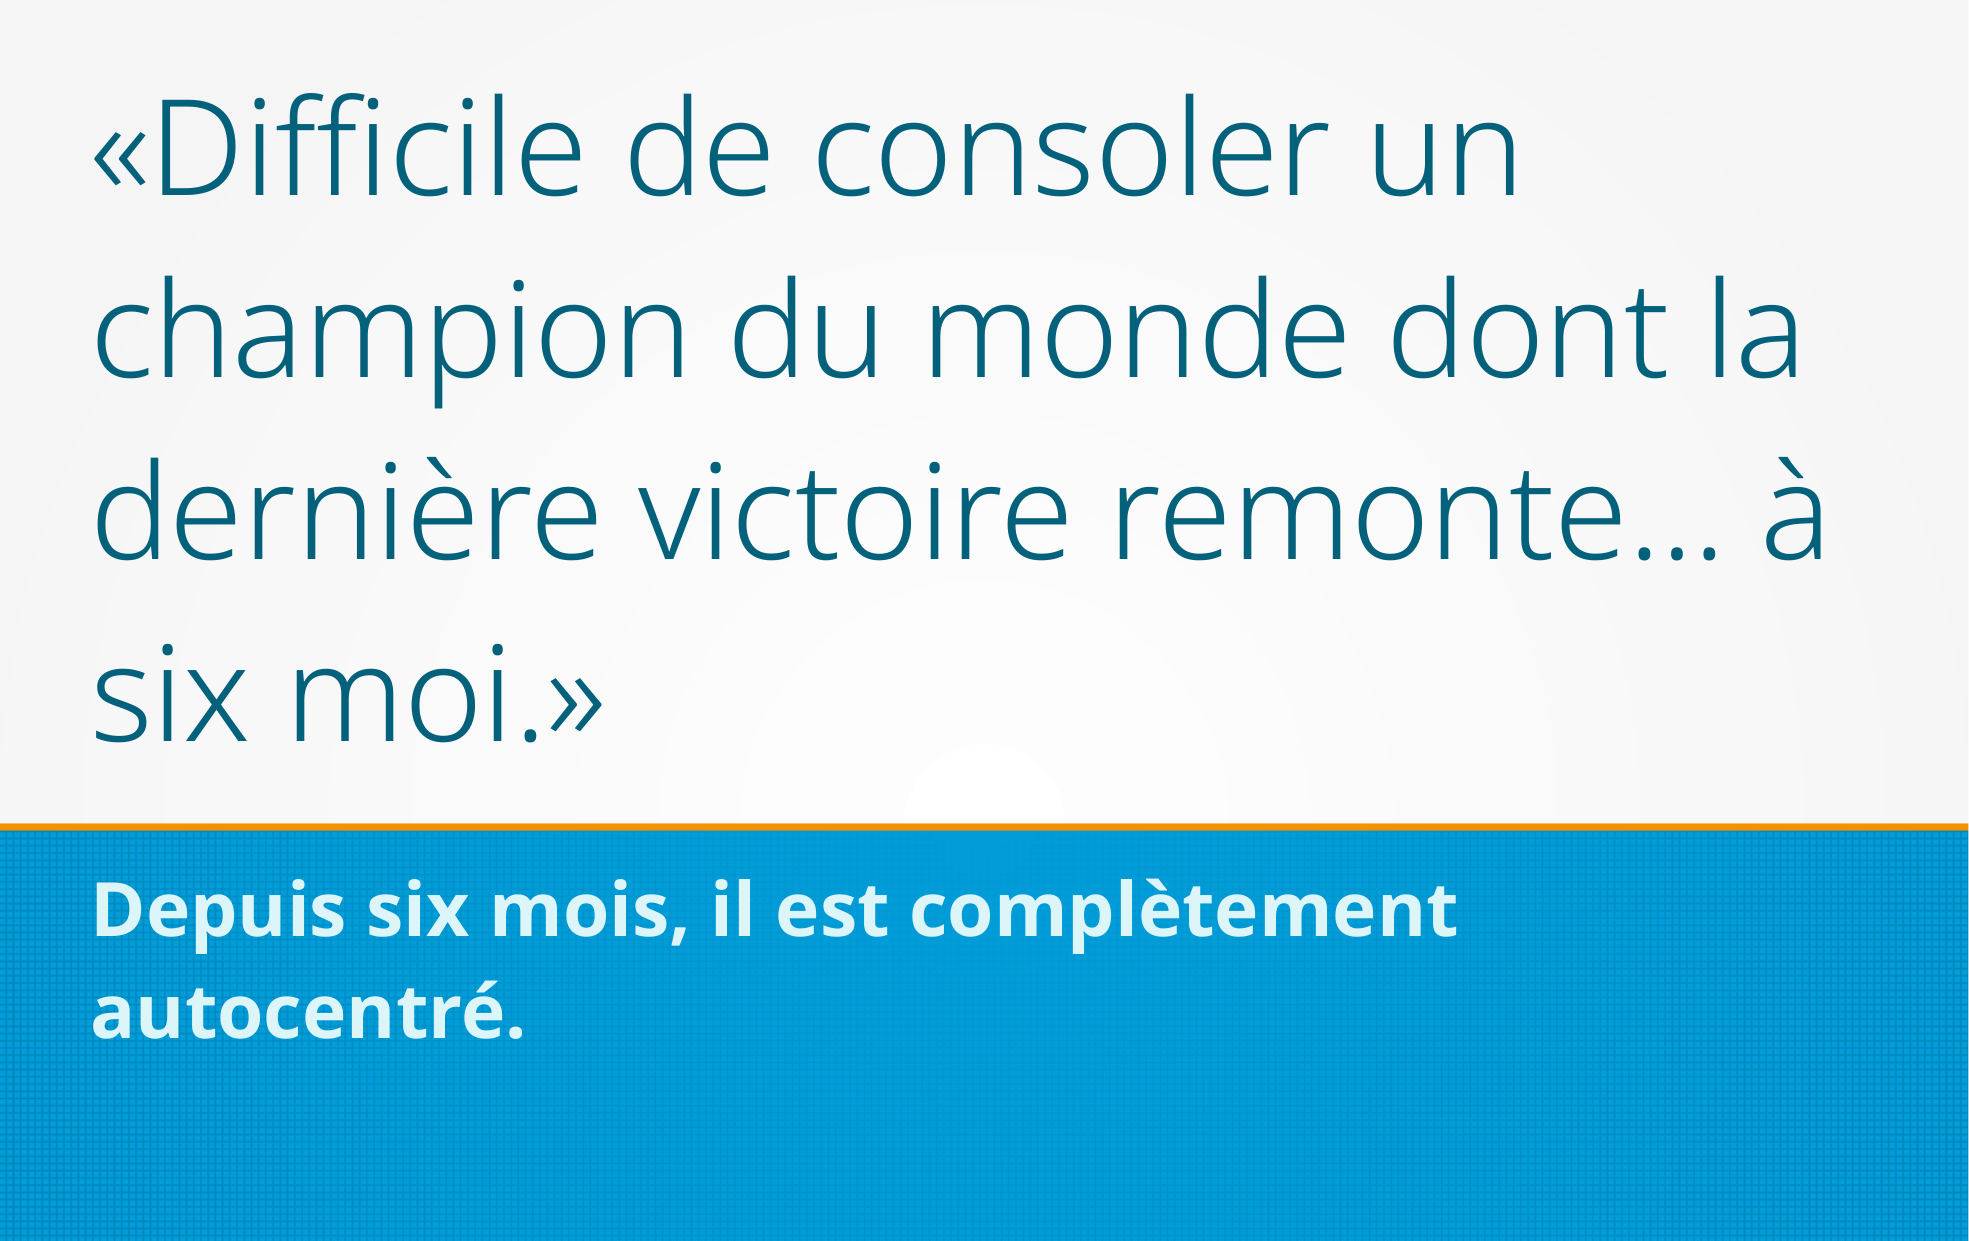

# «Difficile de consoler un champion du monde dont la dernière victoire remonte… à six moi.»
Depuis six mois, il est complètement autocentré.